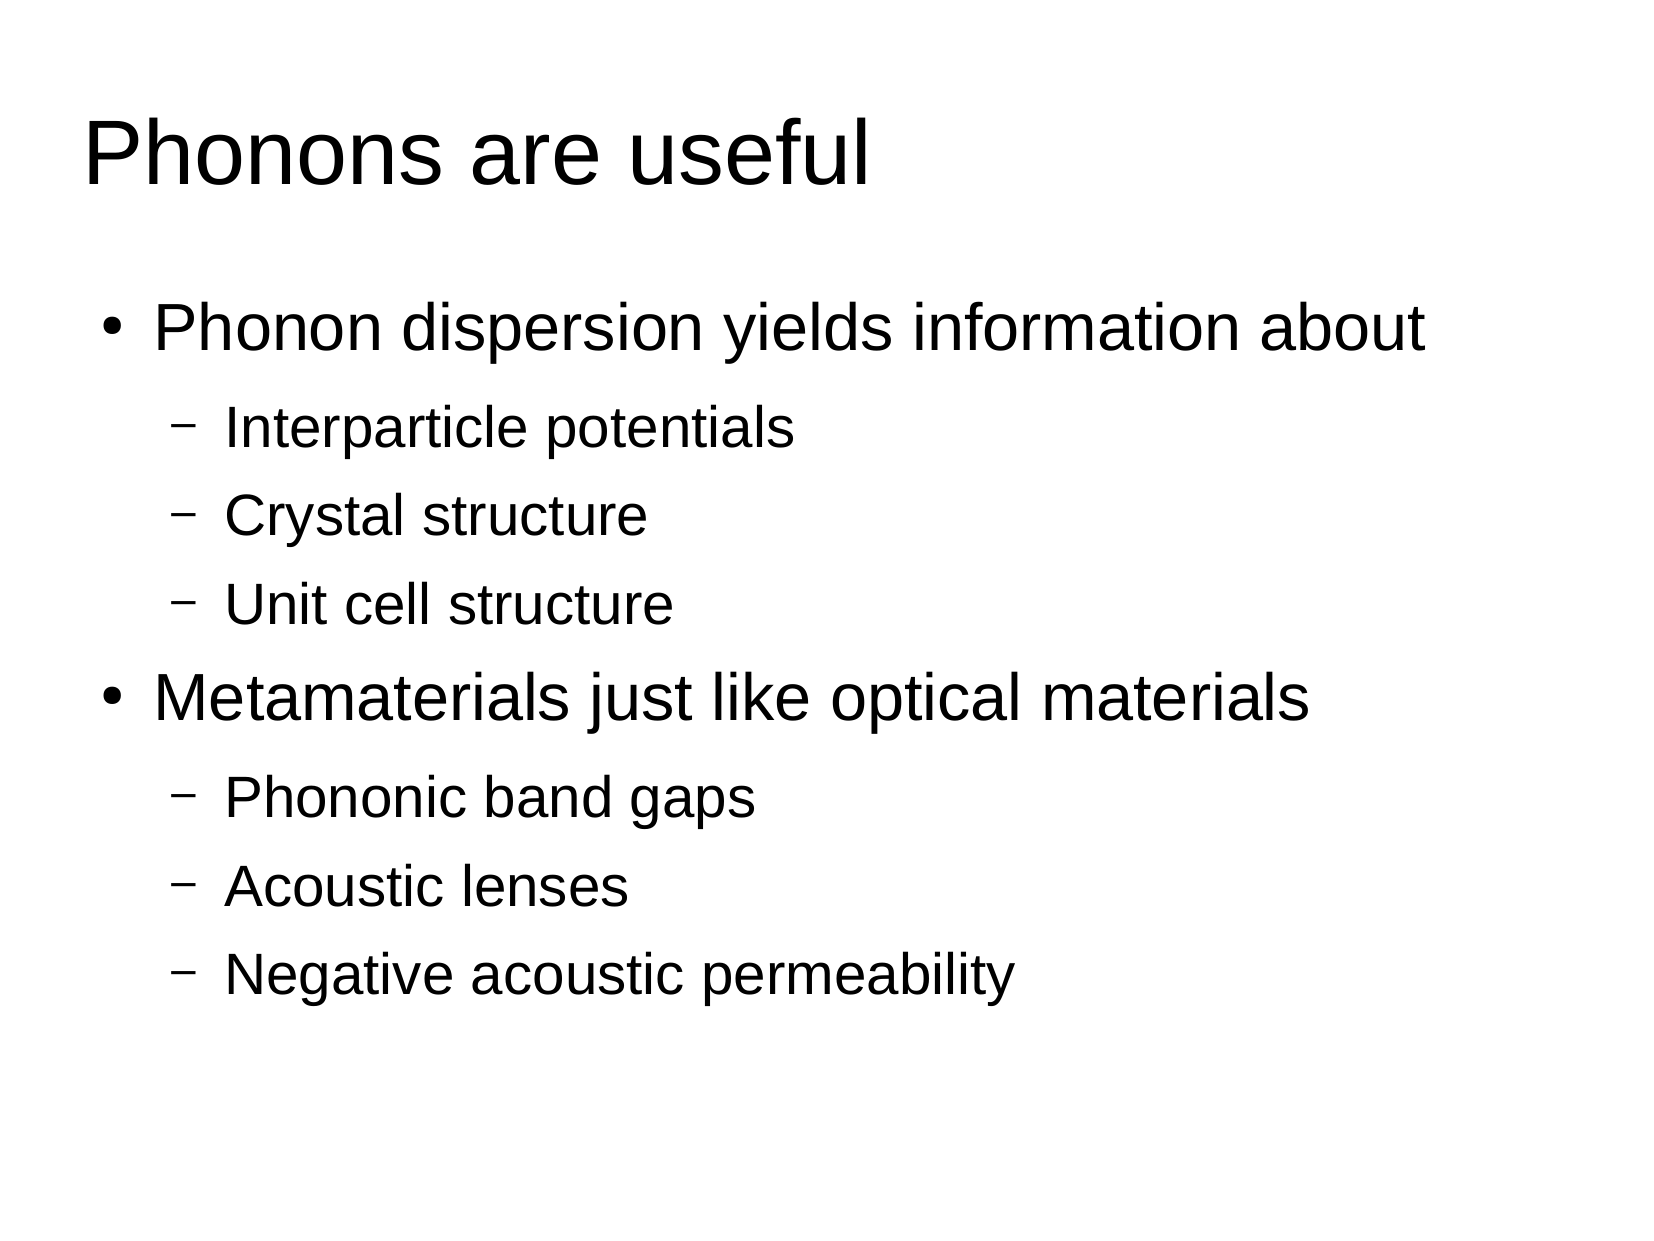

# Phonons are useful
Phonon dispersion yields information about
Interparticle potentials
Crystal structure
Unit cell structure
Metamaterials just like optical materials
Phononic band gaps
Acoustic lenses
Negative acoustic permeability